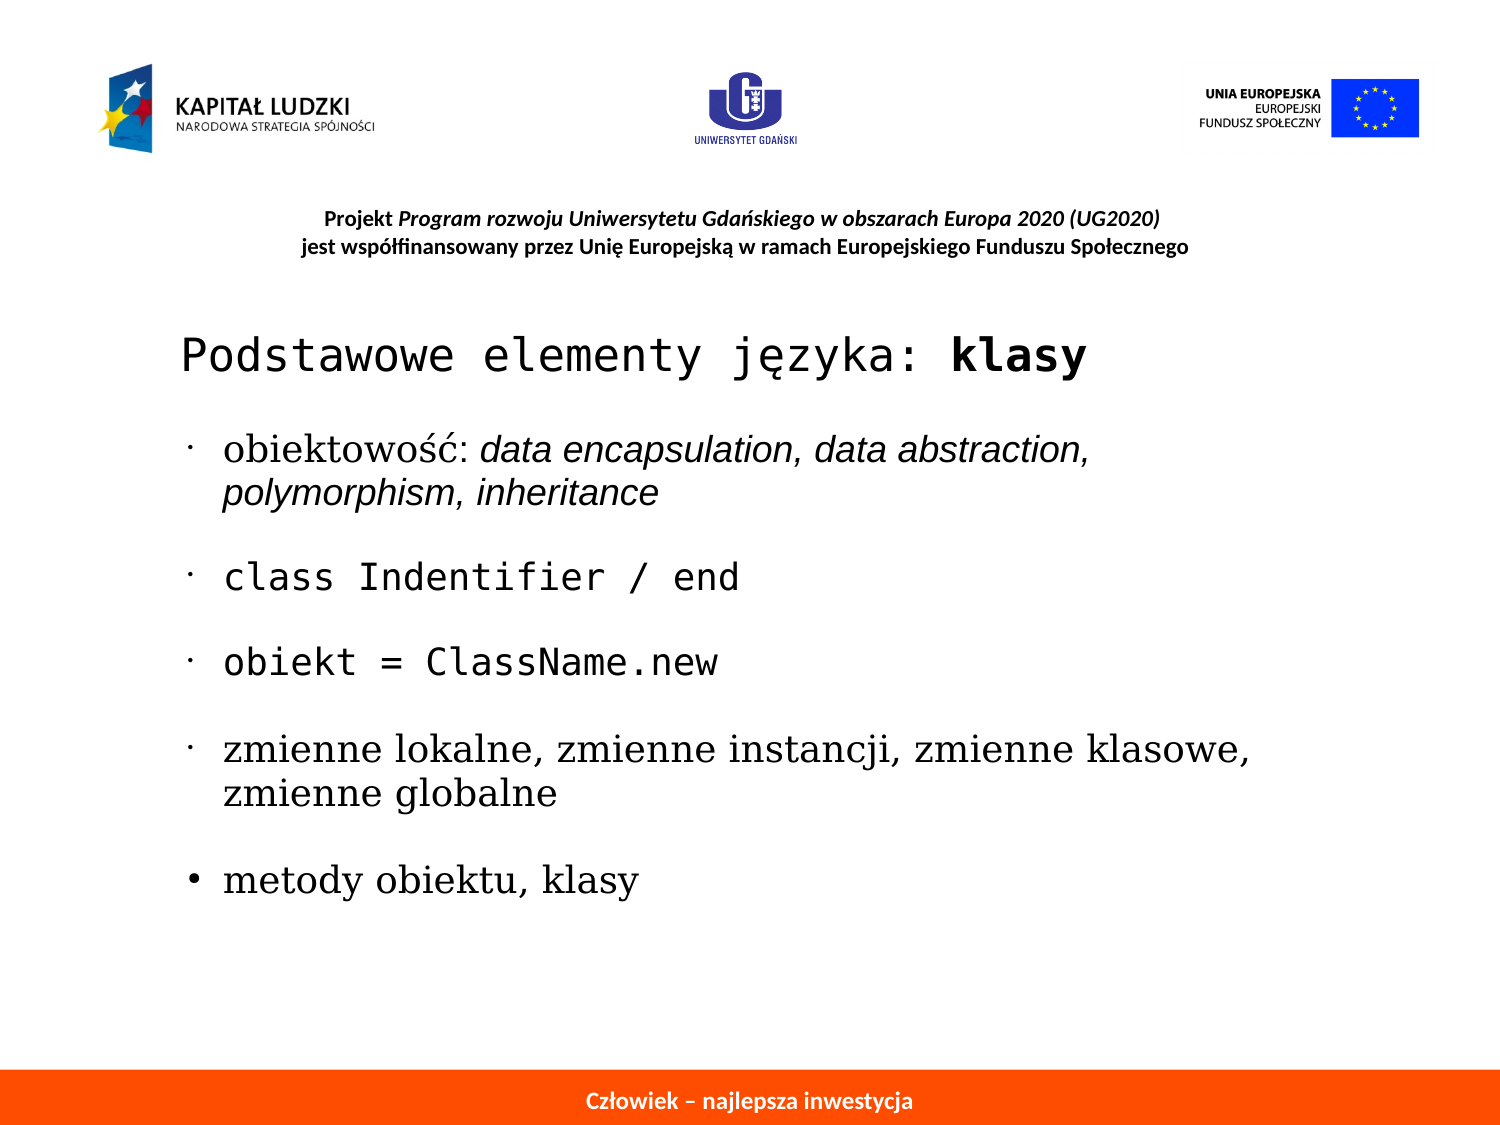

Projekt Program rozwoju Uniwersytetu Gdańskiego w obszarach Europa 2020 (UG2020)
jest współfinansowany przez Unię Europejską w ramach Europejskiego Funduszu Społecznego
Podstawowe elementy języka: klasy
obiektowość: data encapsulation, data abstraction,
polymorphism, inheritance
class Indentifier / end
obiekt = ClassName.new
zmienne lokalne, zmienne instancji, zmienne klasowe,
zmienne globalne
metody obiektu, klasy
Człowiek – najlepsza inwestycja